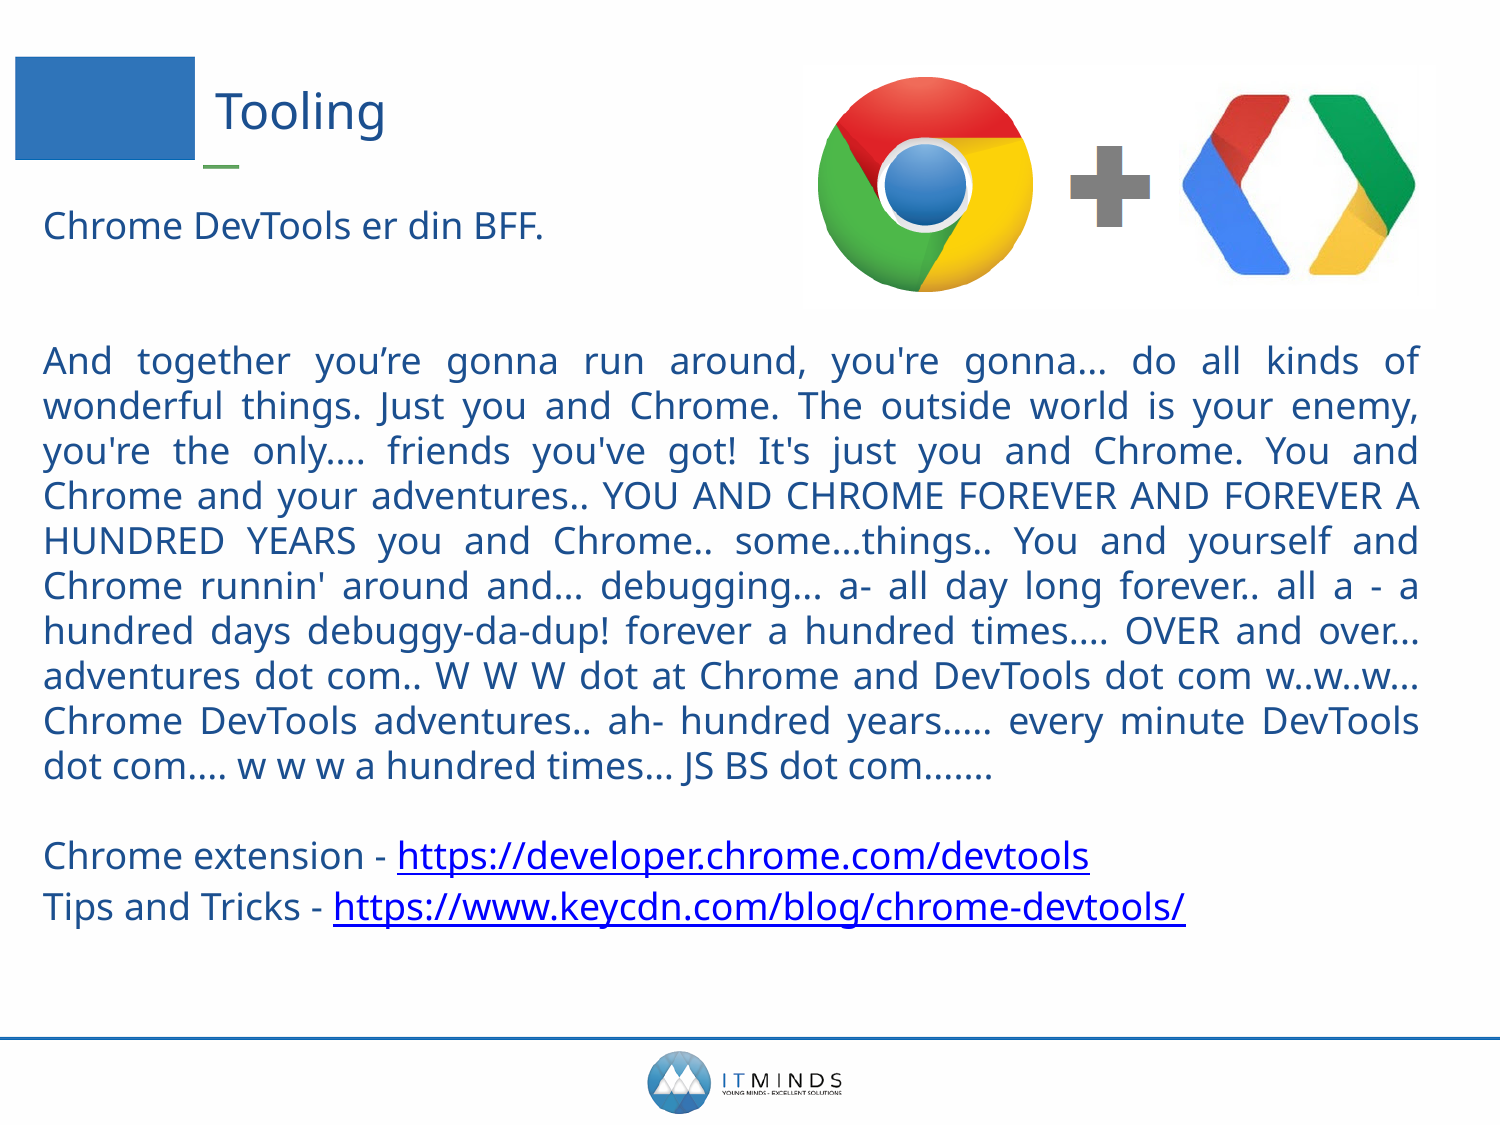

Tooling
# Chrome DevTools er din BFF.
And together you’re gonna run around, you're gonna... do all kinds of wonderful things. Just you and Chrome. The outside world is your enemy, you're the only.... friends you've got! It's just you and Chrome. You and Chrome and your adventures.. YOU AND CHROME FOREVER AND FOREVER A HUNDRED YEARS you and Chrome.. some...things.. You and yourself and Chrome runnin' around and... debugging... a- all day long forever.. all a - a hundred days debuggy-da-dup! forever a hundred times.... OVER and over... adventures dot com.. W W W dot at Chrome and DevTools dot com w..w..w... Chrome DevTools adventures.. ah- hundred years..... every minute DevTools dot com.... w w w a hundred times… JS BS dot com.......
Chrome extension - https://developer.chrome.com/devtools
Tips and Tricks - https://www.keycdn.com/blog/chrome-devtools/